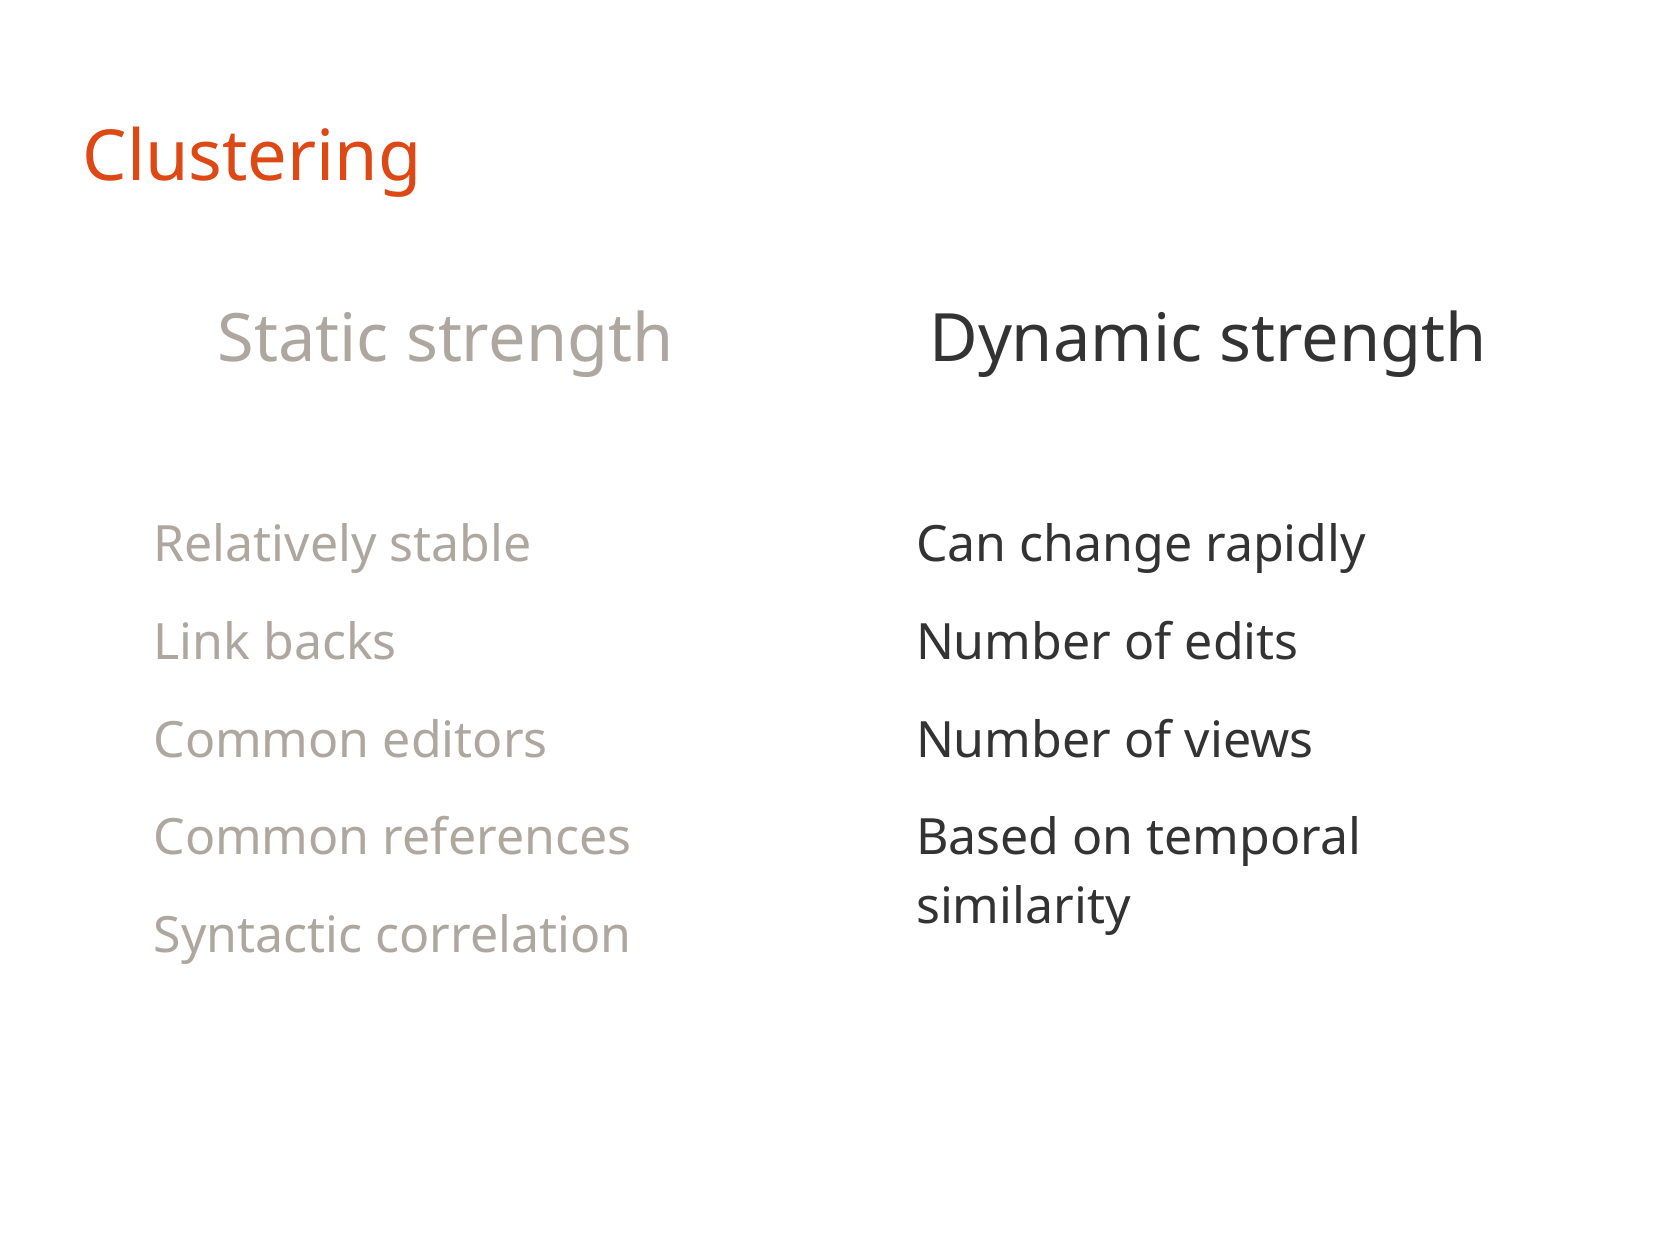

# Clustering
Static strength
Relatively stable
Link backs
Common editors
Common references
Syntactic correlation
Dynamic strength
Can change rapidly
Number of edits
Number of views
Based on temporal similarity